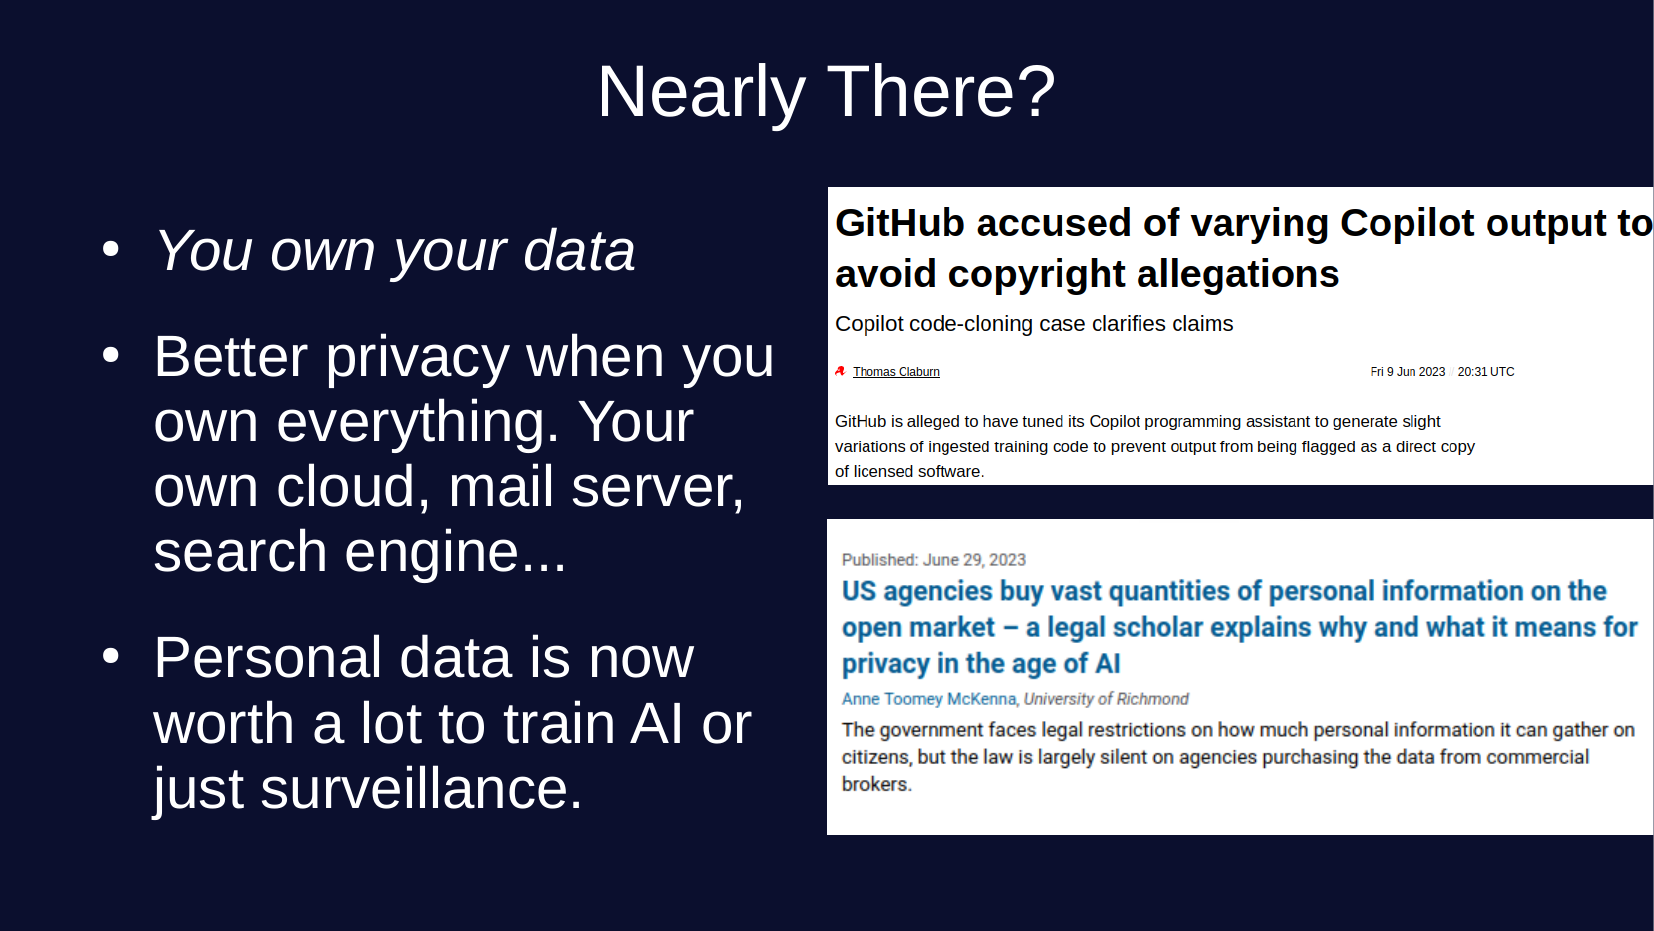

# Nearly There?
You own your data
Better privacy when you own everything. Your own cloud, mail server, search engine...
Personal data is now worth a lot to train AI or just surveillance.